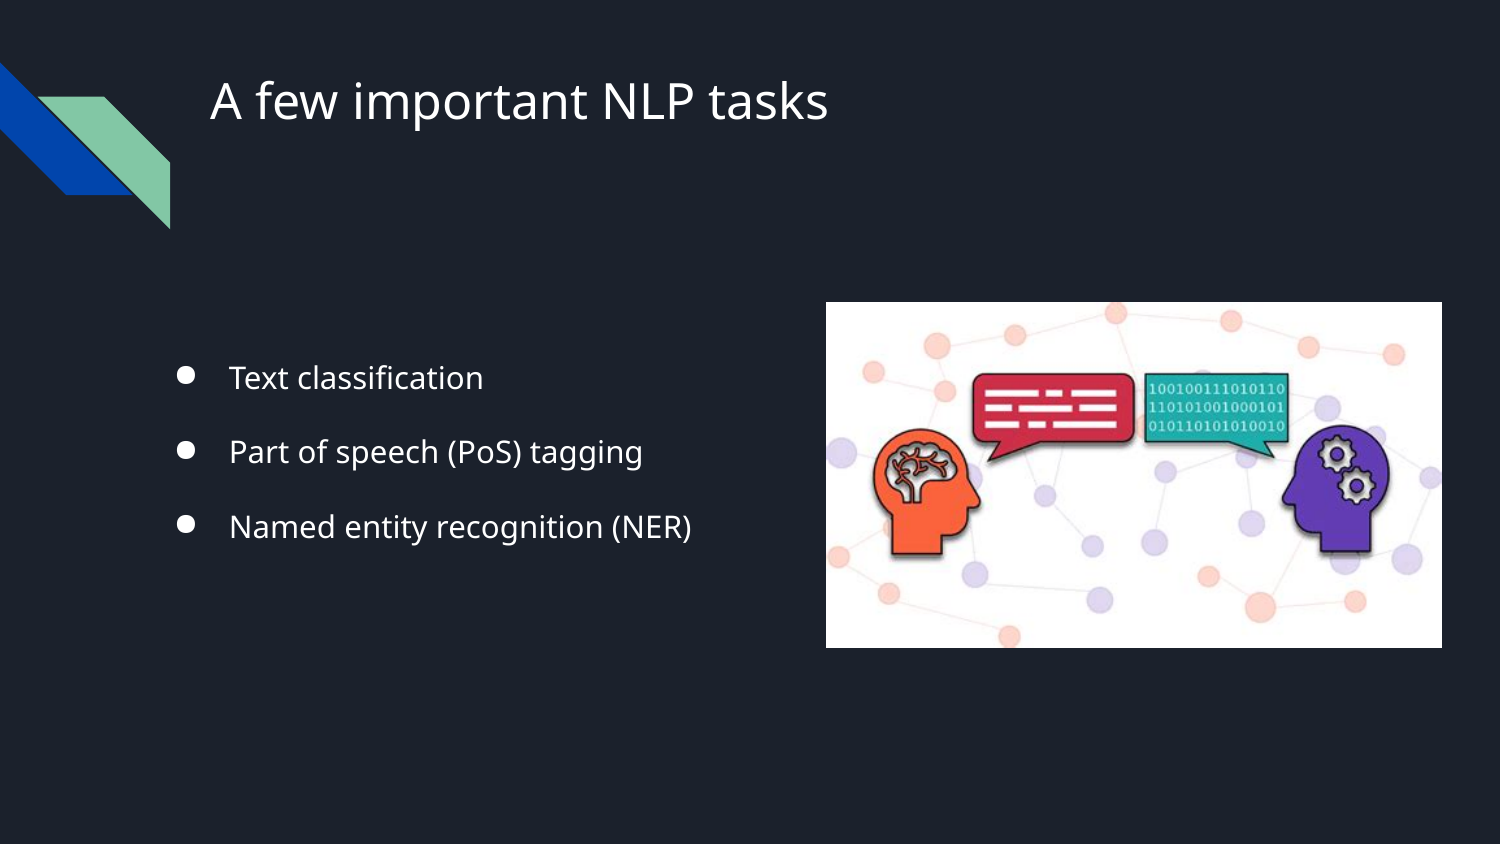

# A few important NLP tasks
Text classification
Part of speech (PoS) tagging
Named entity recognition (NER)